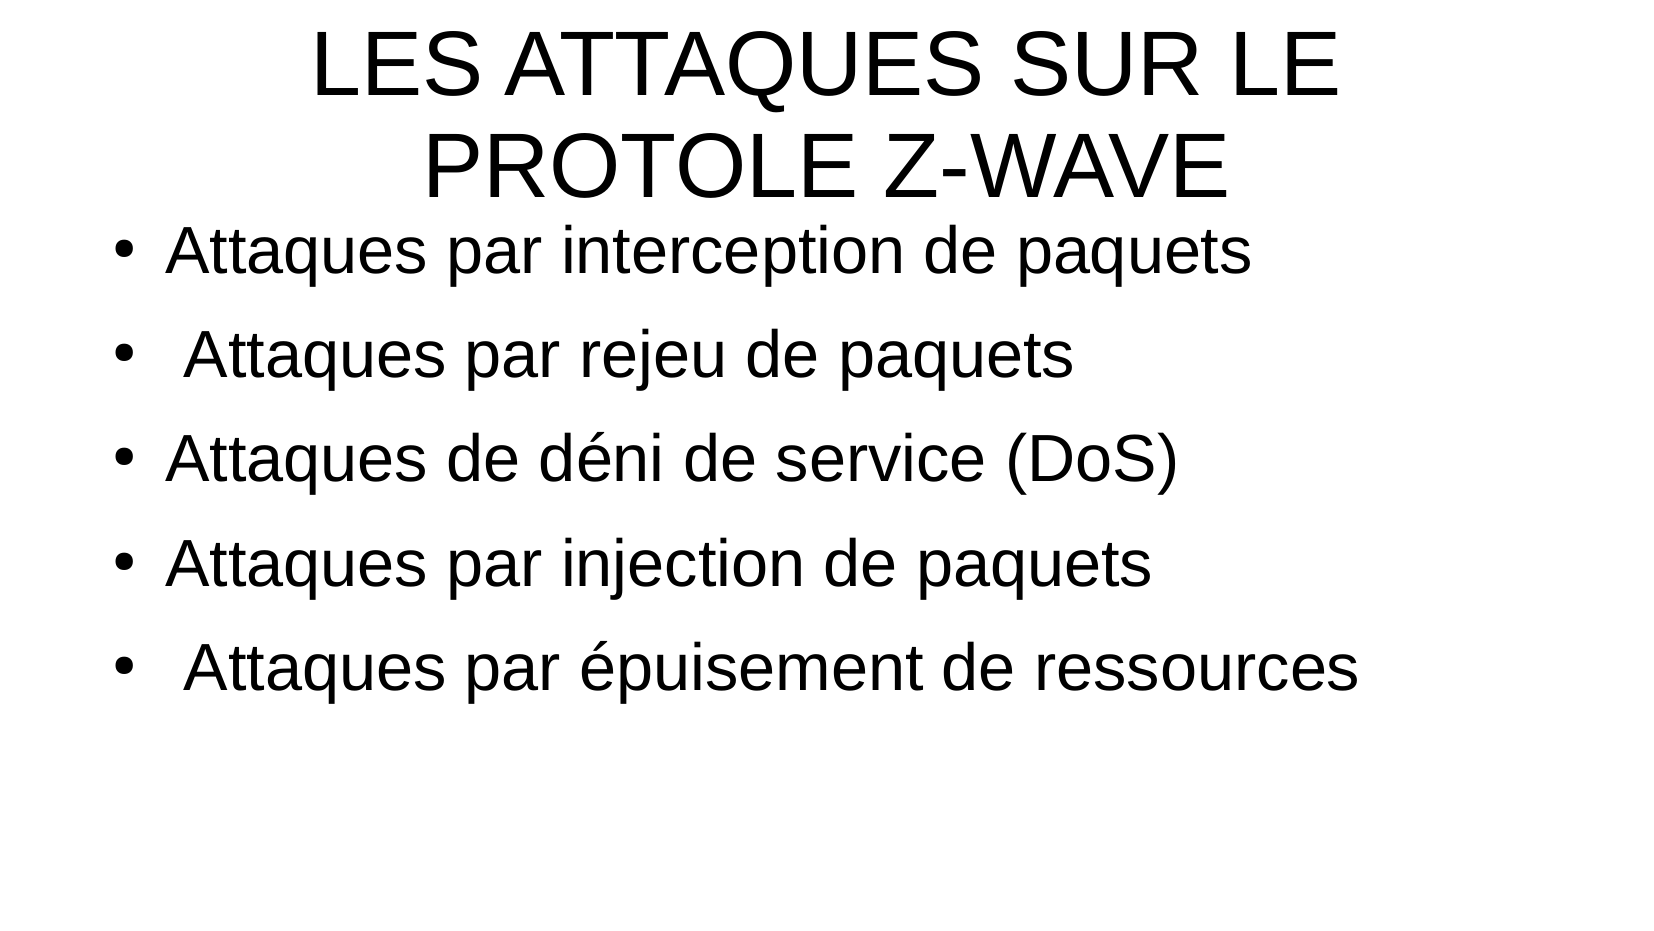

# LES ATTAQUES SUR LE PROTOLE Z-WAVE
Attaques par interception de paquets
 Attaques par rejeu de paquets
Attaques de déni de service (DoS)
Attaques par injection de paquets
 Attaques par épuisement de ressources